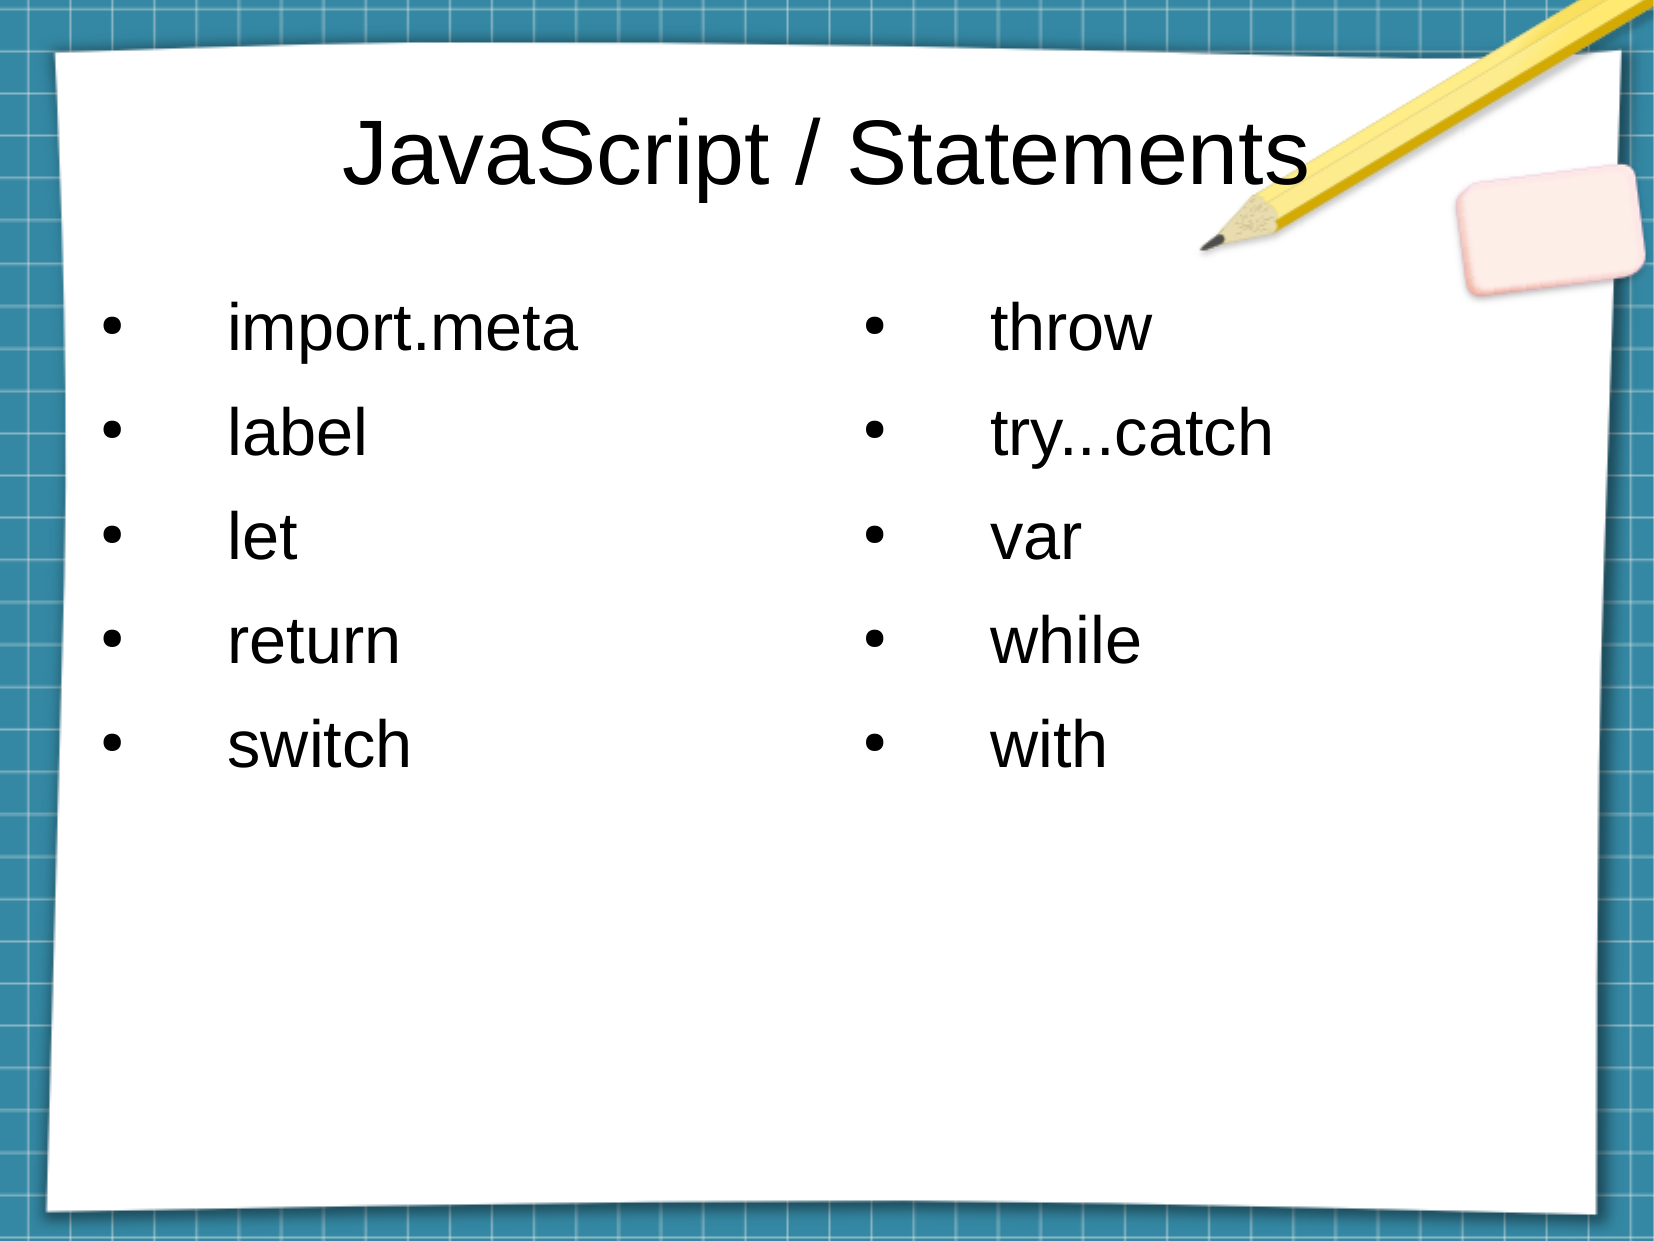

# JavaScript / Statements
 	import.meta
 label
 let
 return
 switch
 	throw
 try...catch
 var
 while
 with